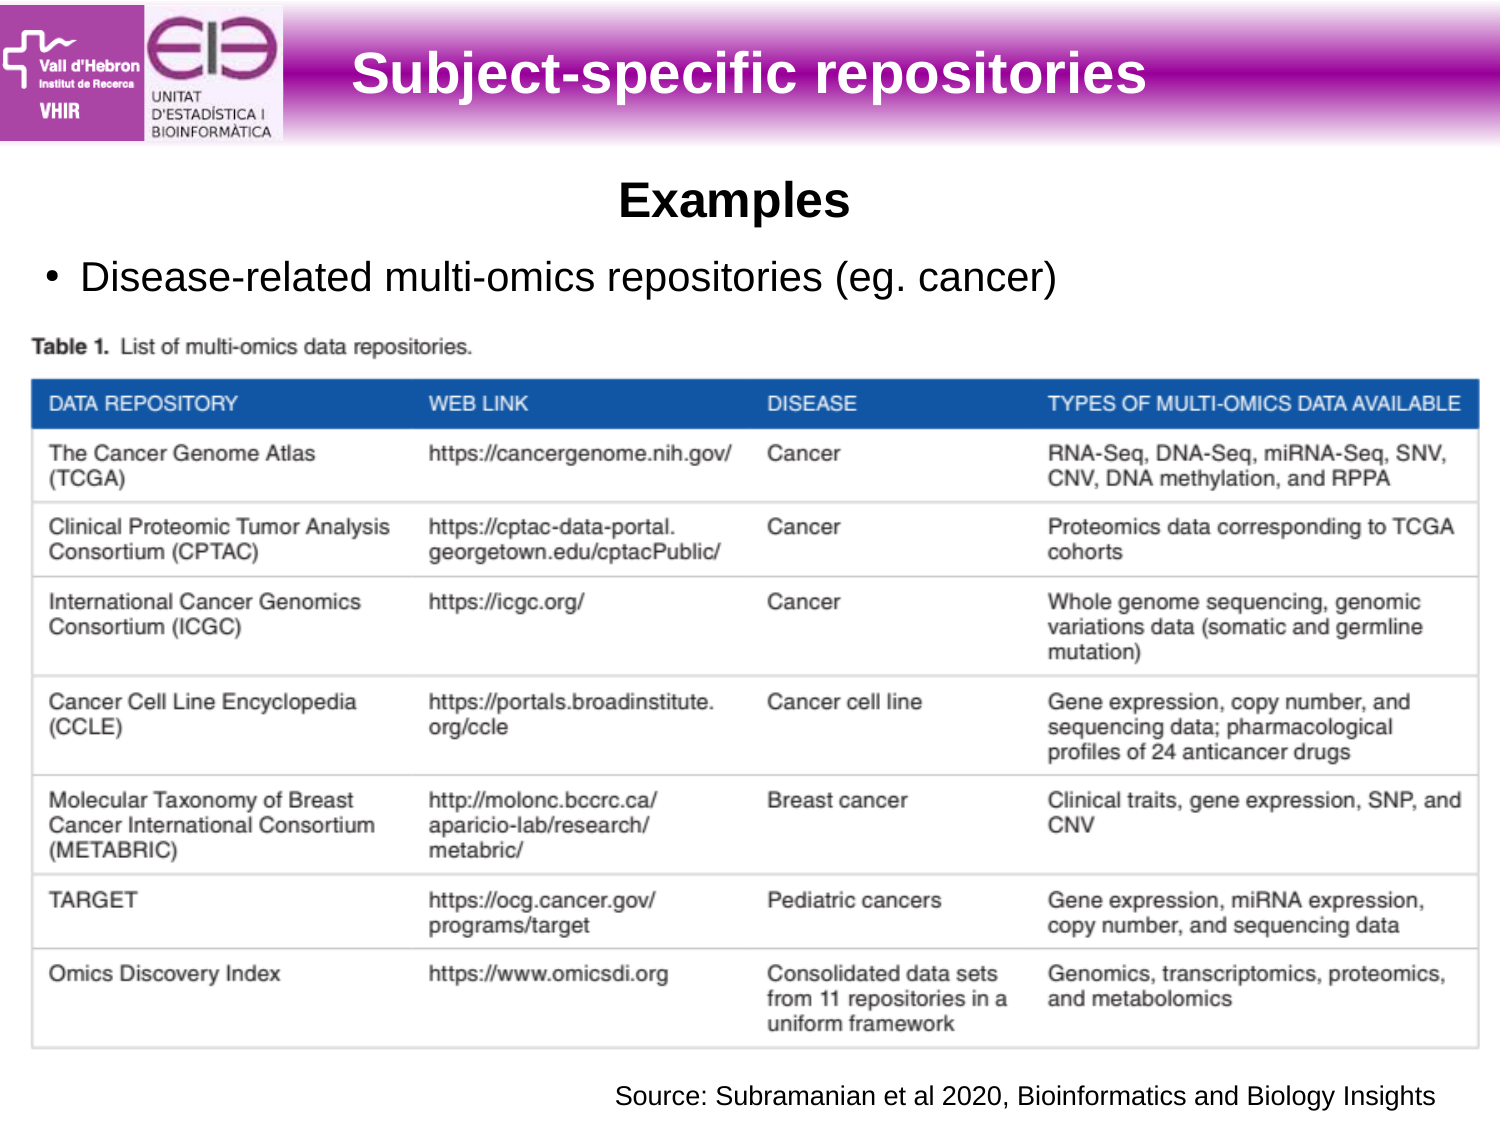

Subject-specific repositories
Examples
Disease-related multi-omics repositories (eg. cancer)
Source: Subramanian et al 2020, Bioinformatics and Biology Insights